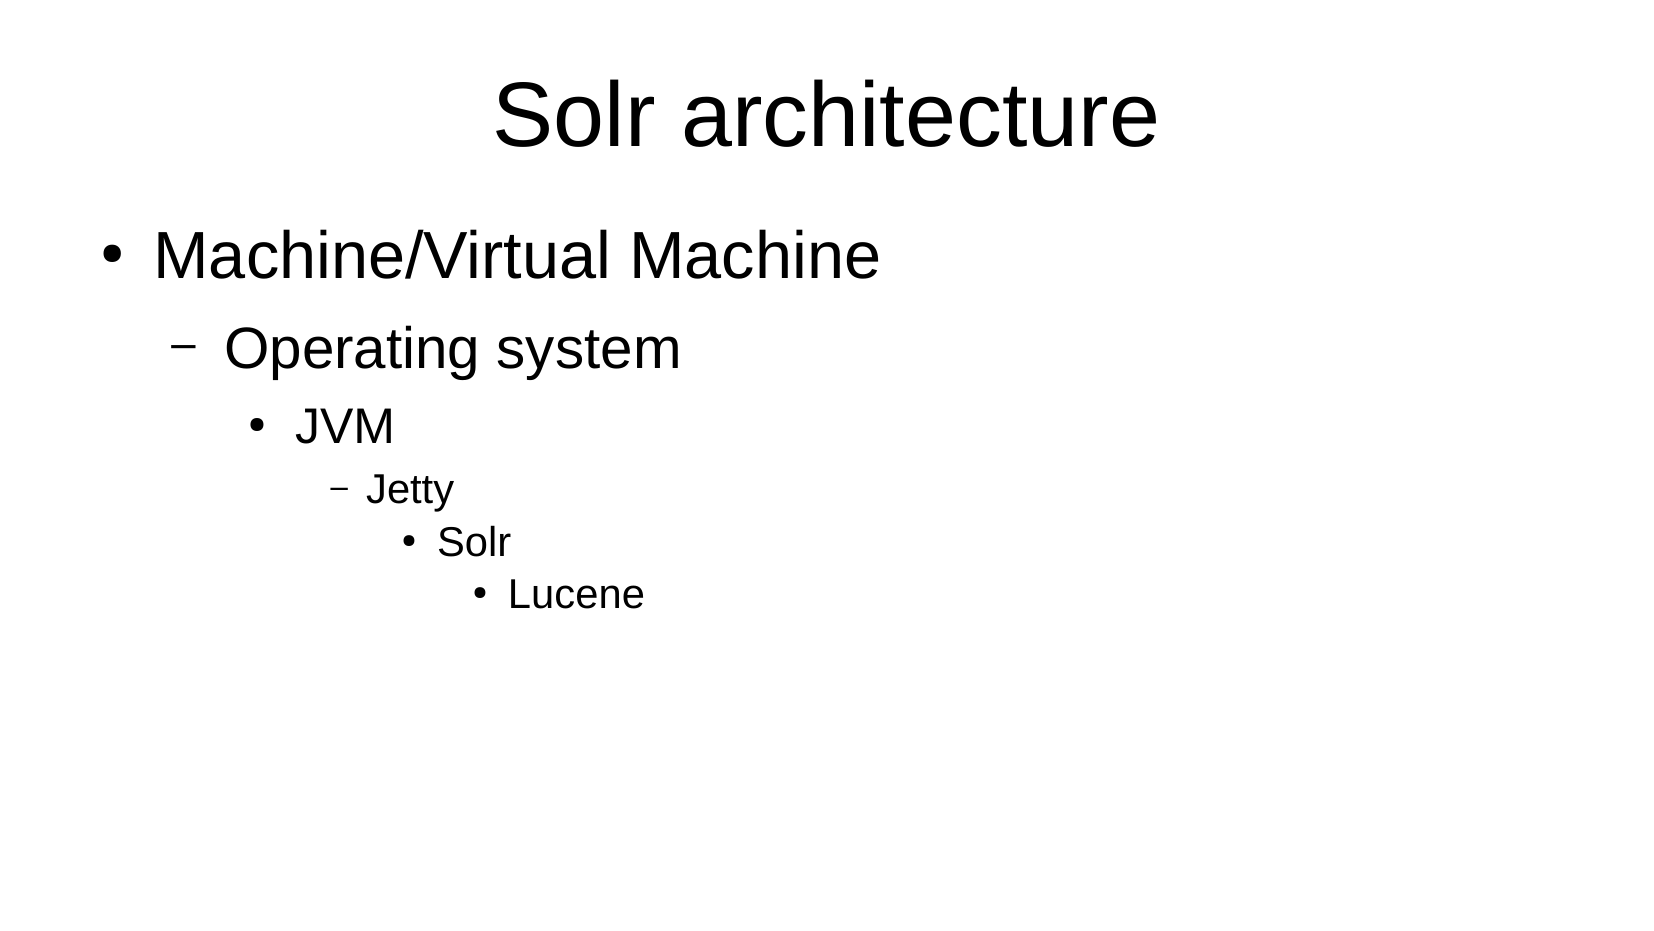

# Solr architecture
Machine/Virtual Machine
Operating system
JVM
Jetty
Solr
Lucene